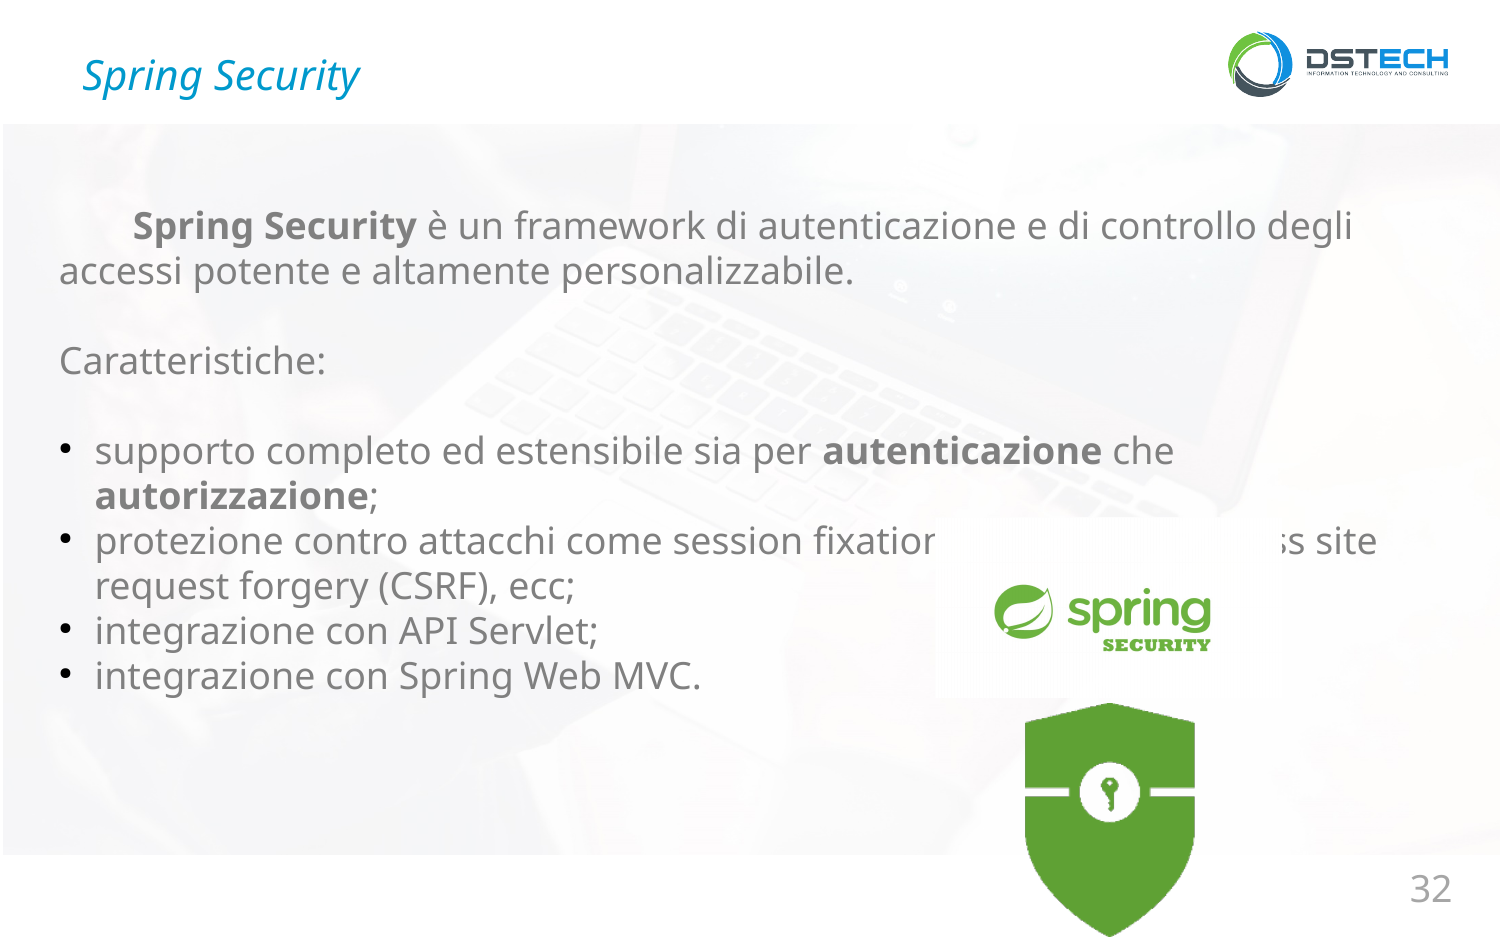

Spring Security
	Spring Security è un framework di autenticazione e di controllo degli accessi potente e altamente personalizzabile.
Caratteristiche:
supporto completo ed estensibile sia per autenticazione che autorizzazione;
protezione contro attacchi come session fixation, il clickjacking, cross site request forgery (CSRF), ecc;
integrazione con API Servlet;
integrazione con Spring Web MVC.
32